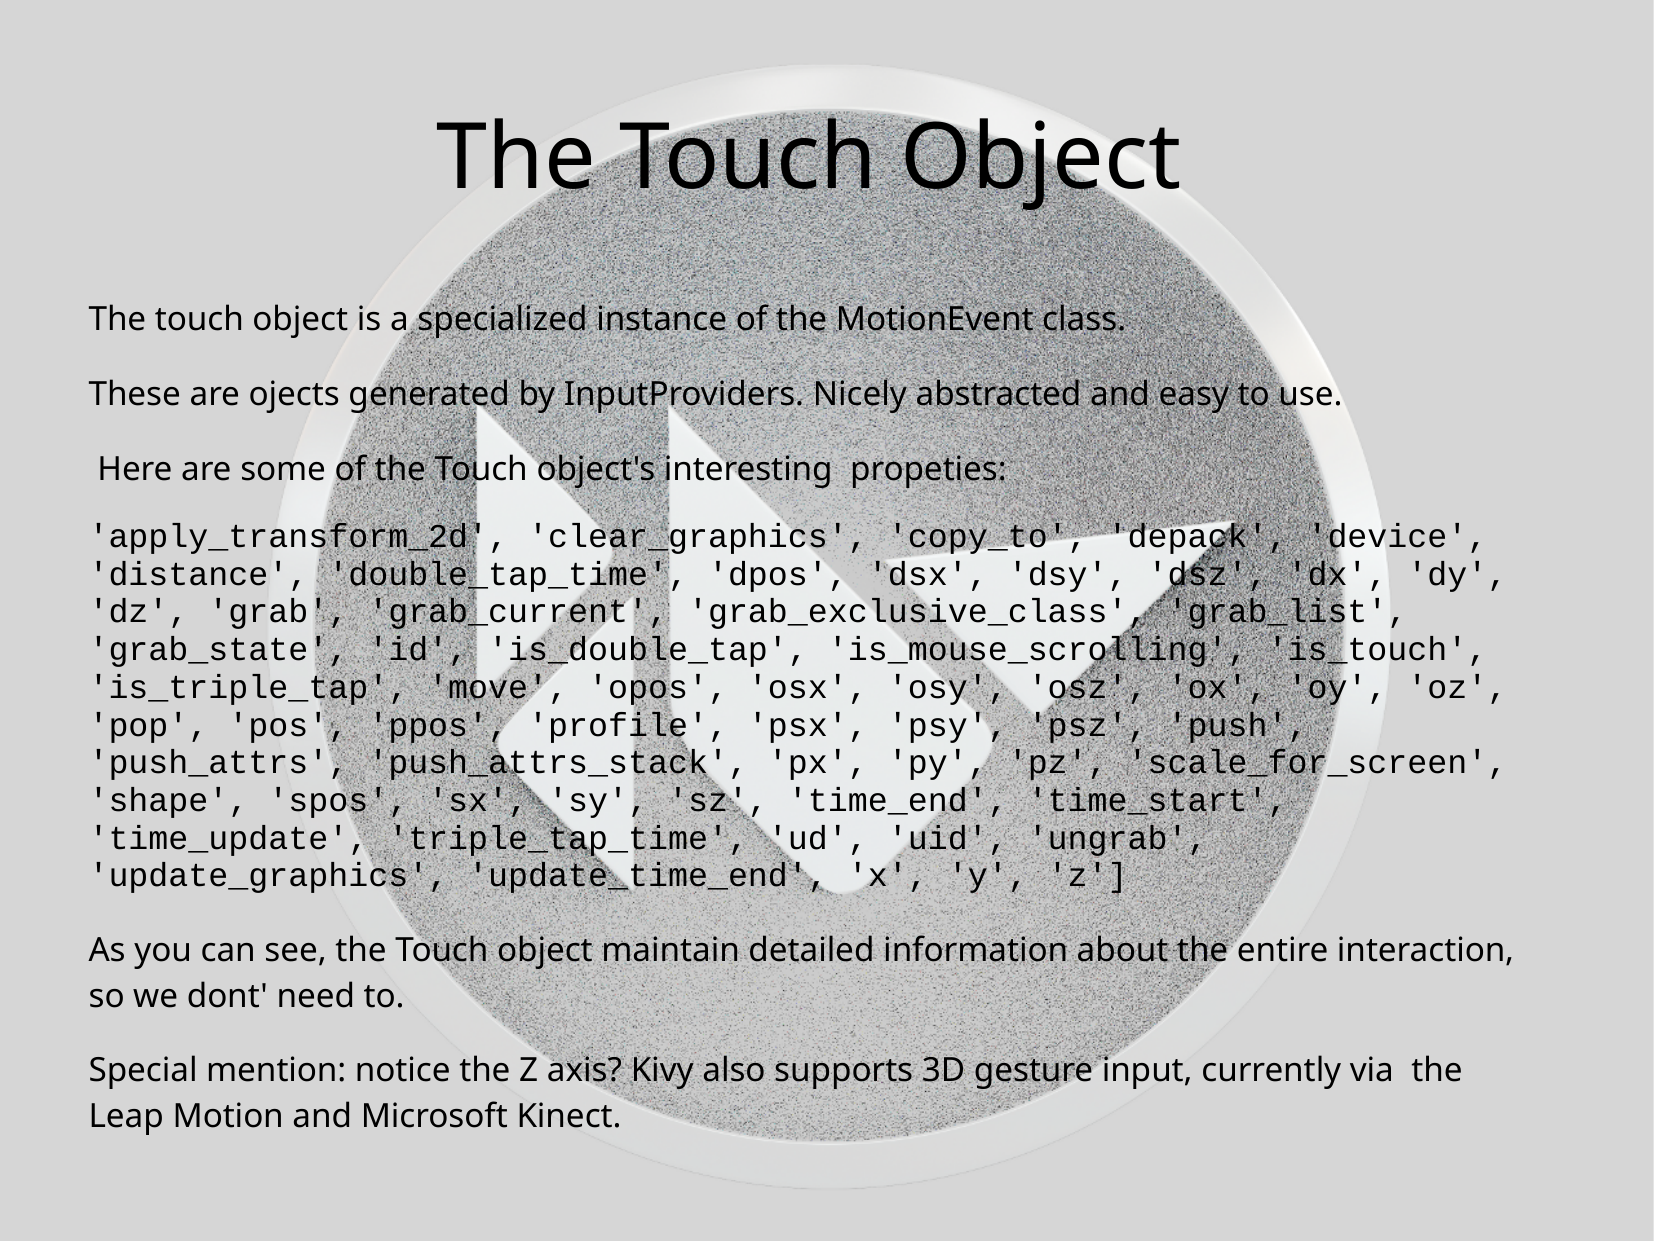

# The Touch Object
The touch object is a specialized instance of the MotionEvent class.
These are ojects generated by InputProviders. Nicely abstracted and easy to use.
 Here are some of the Touch object's interesting propeties:
'apply_transform_2d', 'clear_graphics', 'copy_to', 'depack', 'device', 'distance', 'double_tap_time', 'dpos', 'dsx', 'dsy', 'dsz', 'dx', 'dy', 'dz', 'grab', 'grab_current', 'grab_exclusive_class', 'grab_list', 'grab_state', 'id', 'is_double_tap', 'is_mouse_scrolling', 'is_touch', 'is_triple_tap', 'move', 'opos', 'osx', 'osy', 'osz', 'ox', 'oy', 'oz', 'pop', 'pos', 'ppos', 'profile', 'psx', 'psy', 'psz', 'push', 'push_attrs', 'push_attrs_stack', 'px', 'py', 'pz', 'scale_for_screen', 'shape', 'spos', 'sx', 'sy', 'sz', 'time_end', 'time_start', 'time_update', 'triple_tap_time', 'ud', 'uid', 'ungrab', 'update_graphics', 'update_time_end', 'x', 'y', 'z']
As you can see, the Touch object maintain detailed information about the entire interaction, so we dont' need to.
Special mention: notice the Z axis? Kivy also supports 3D gesture input, currently via the Leap Motion and Microsoft Kinect.